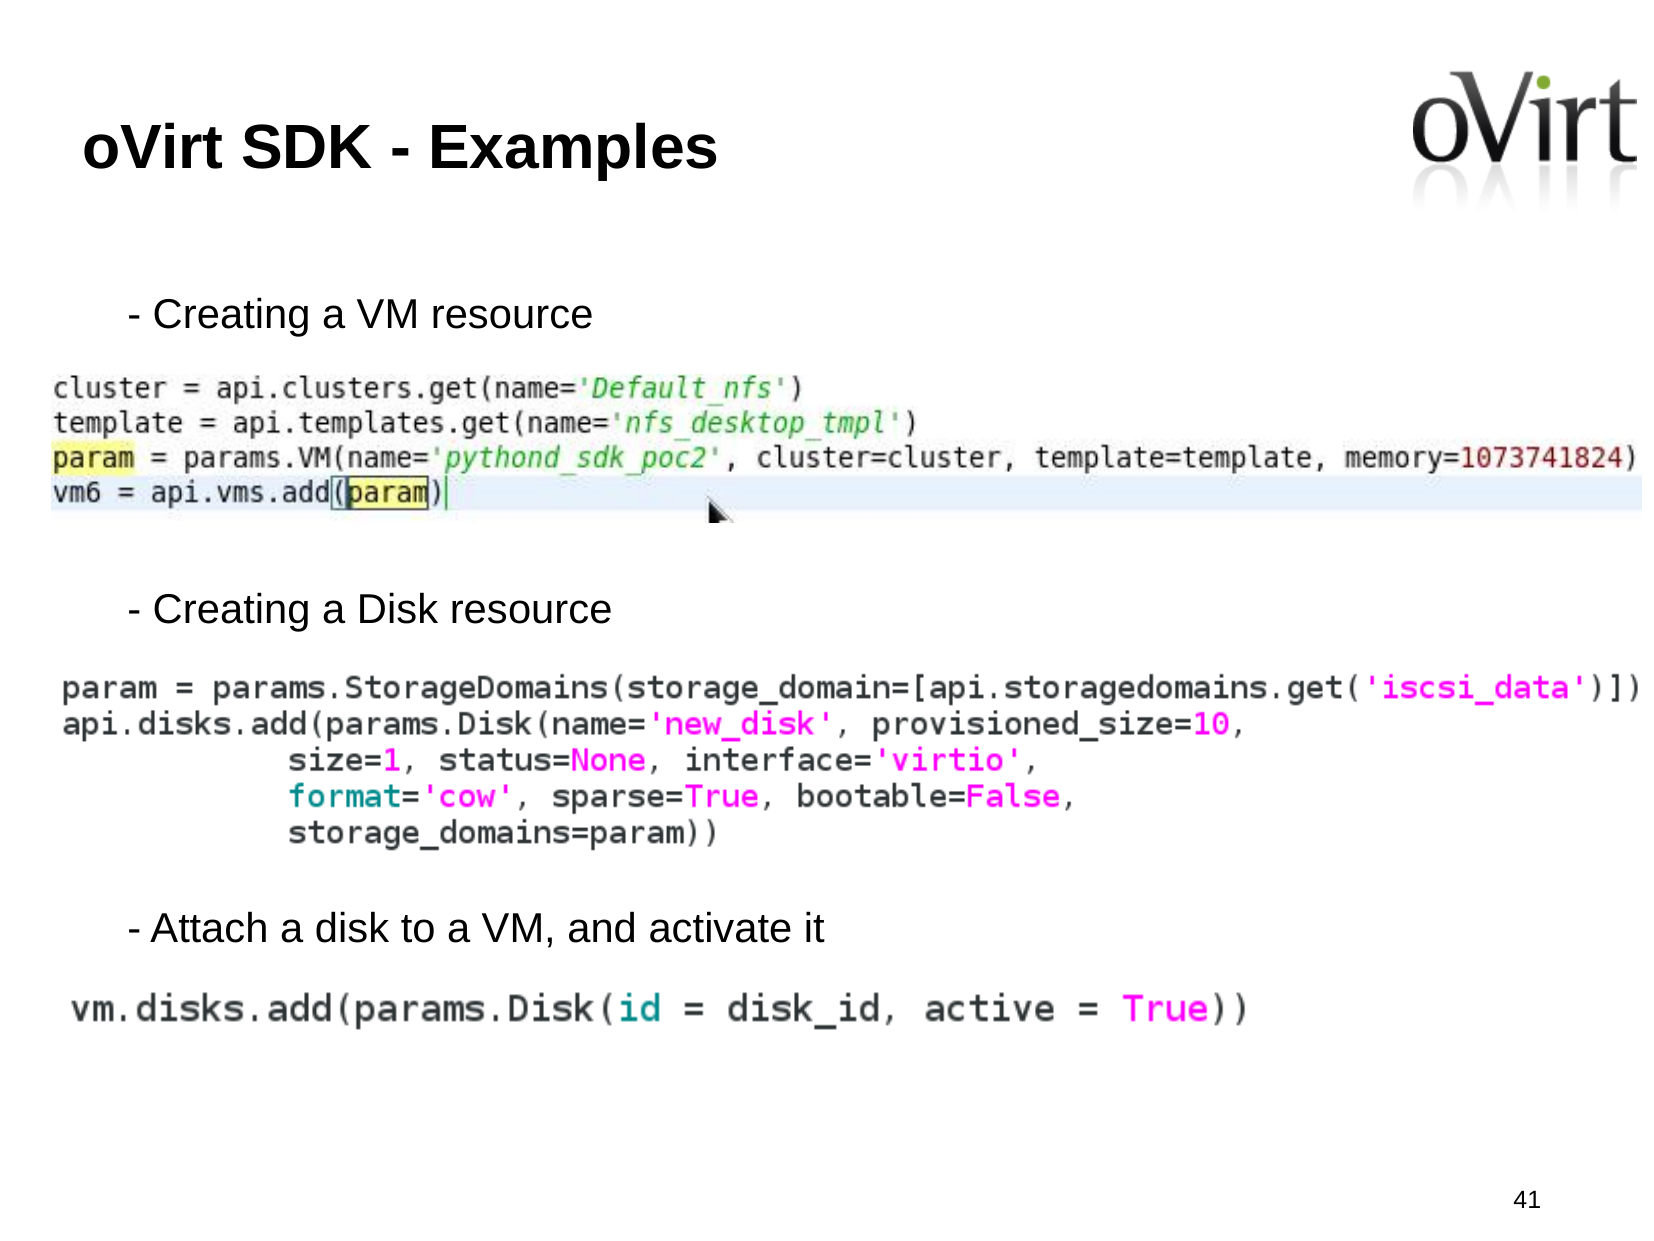

# oVirt SDK - Examples
- Creating a VM resource
- Creating a Disk resource
- Attach a disk to a VM, and activate it